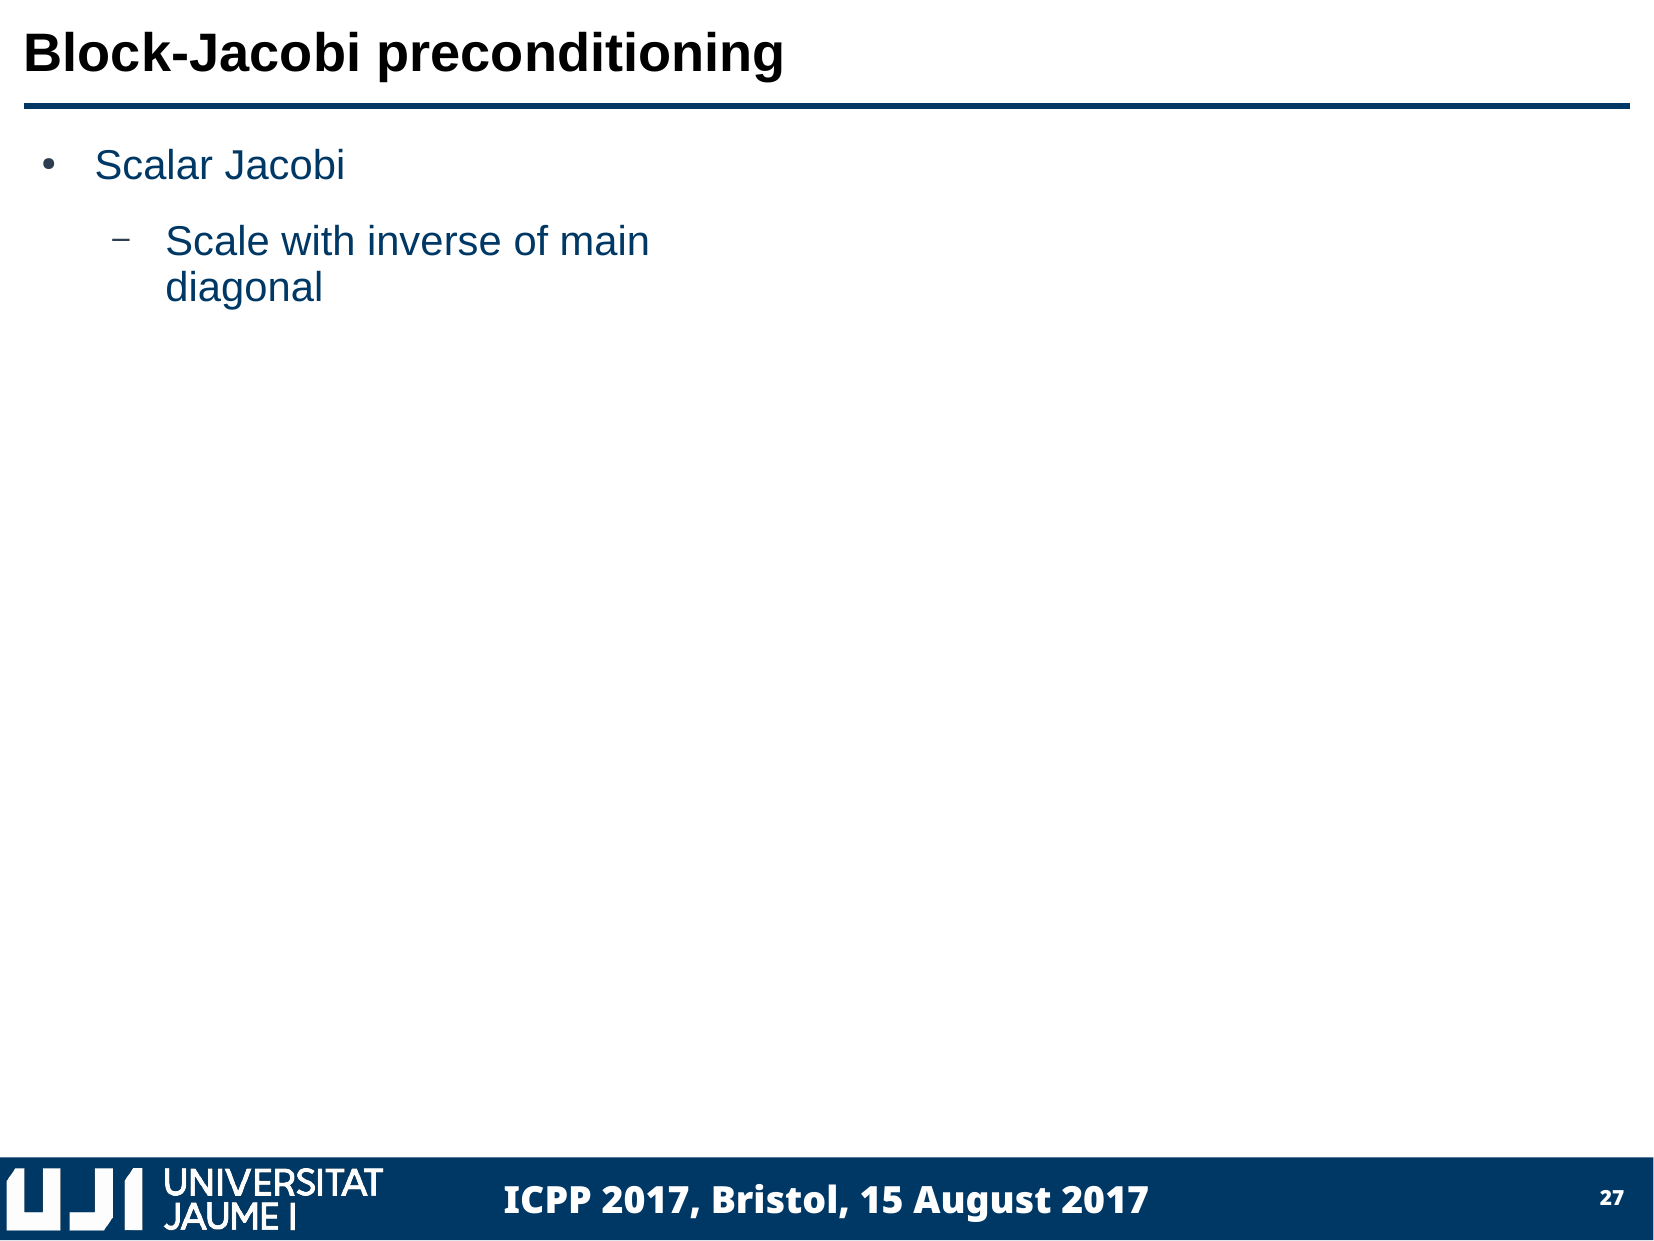

# Block-Jacobi preconditioning
Scalar Jacobi
Scale with inverse of main diagonal
ICPP 2017, Bristol, 15 August 2017
27